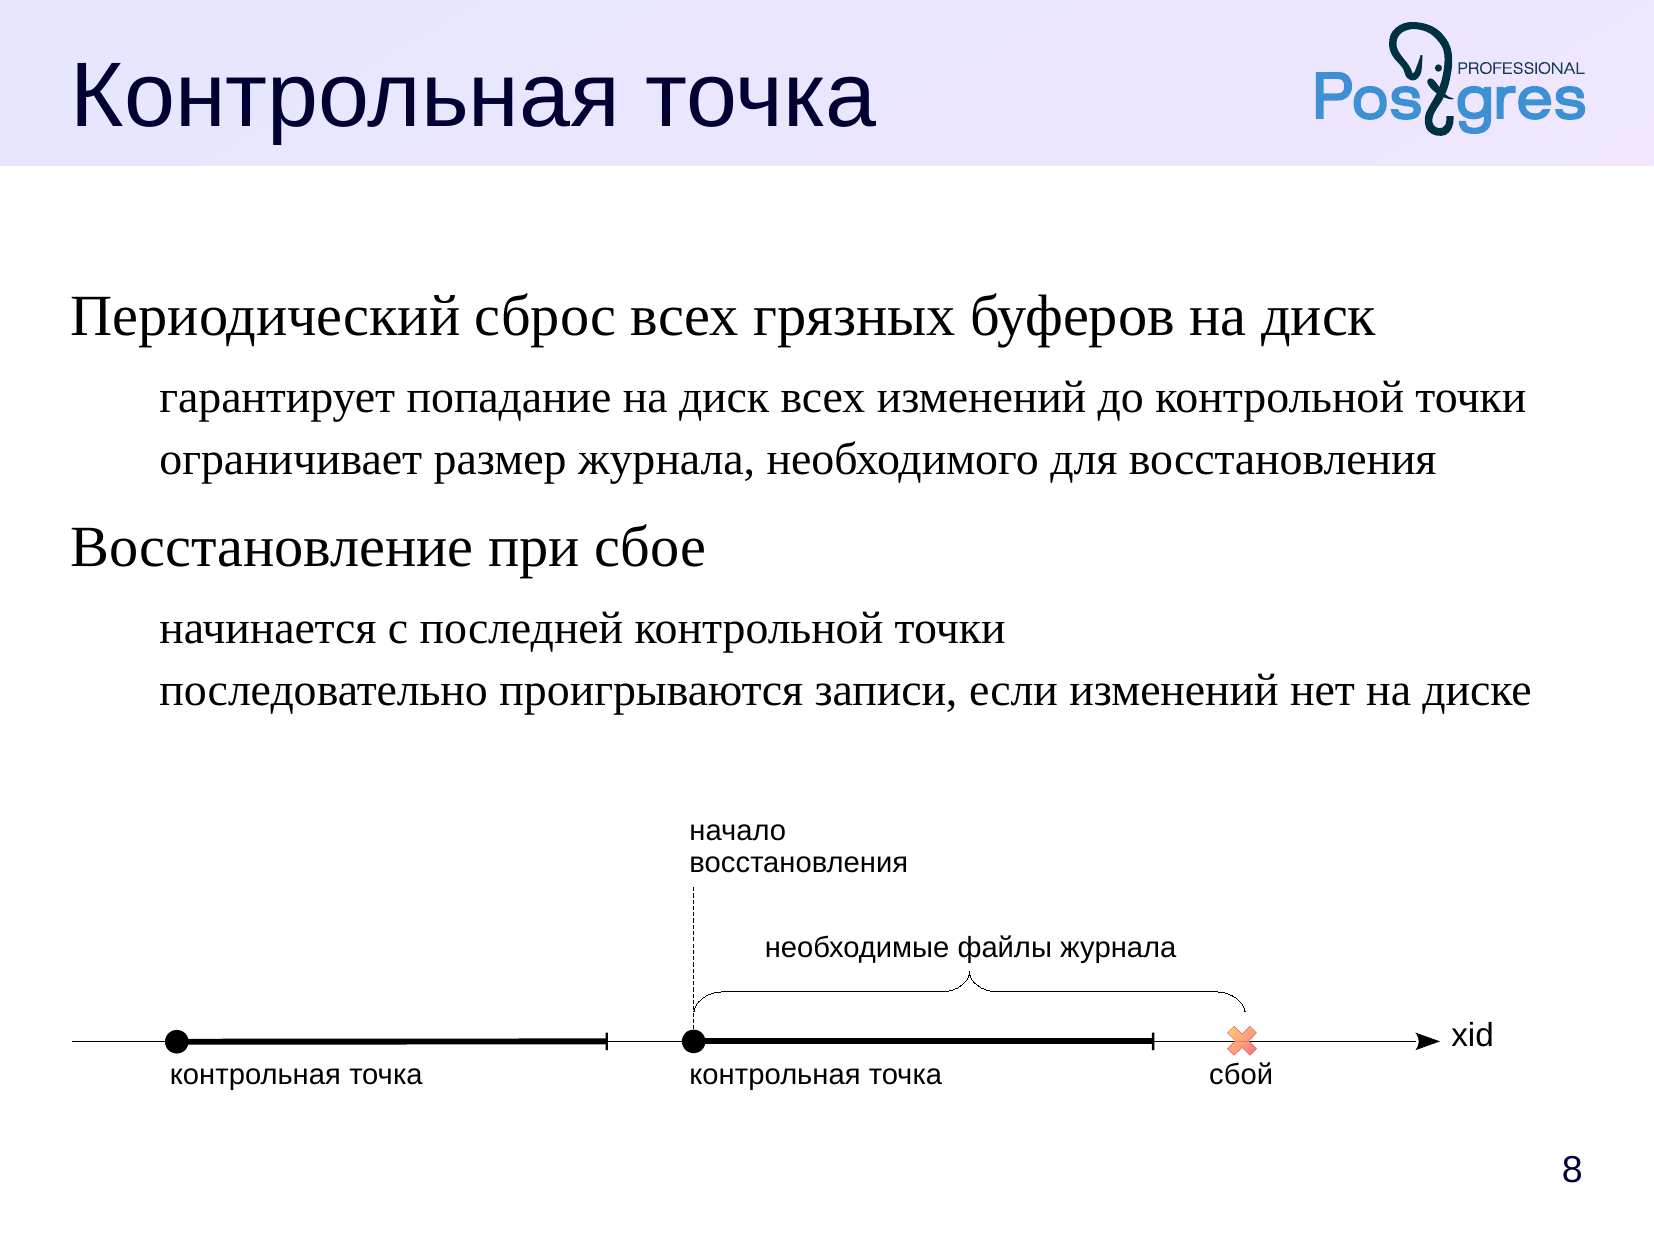

# Контрольная точка
Периодический сброс всех грязных буферов на диск
гарантирует попадание на диск всех изменений до контрольной точки
ограничивает размер журнала, необходимого для восстановления
Восстановление при сбое
начинается с последней контрольной точки
последовательно проигрываются записи, если изменений нет на диске
начало
восстановления
необходимые файлы журнала
xid
контрольная точка
сбой
контрольная точка